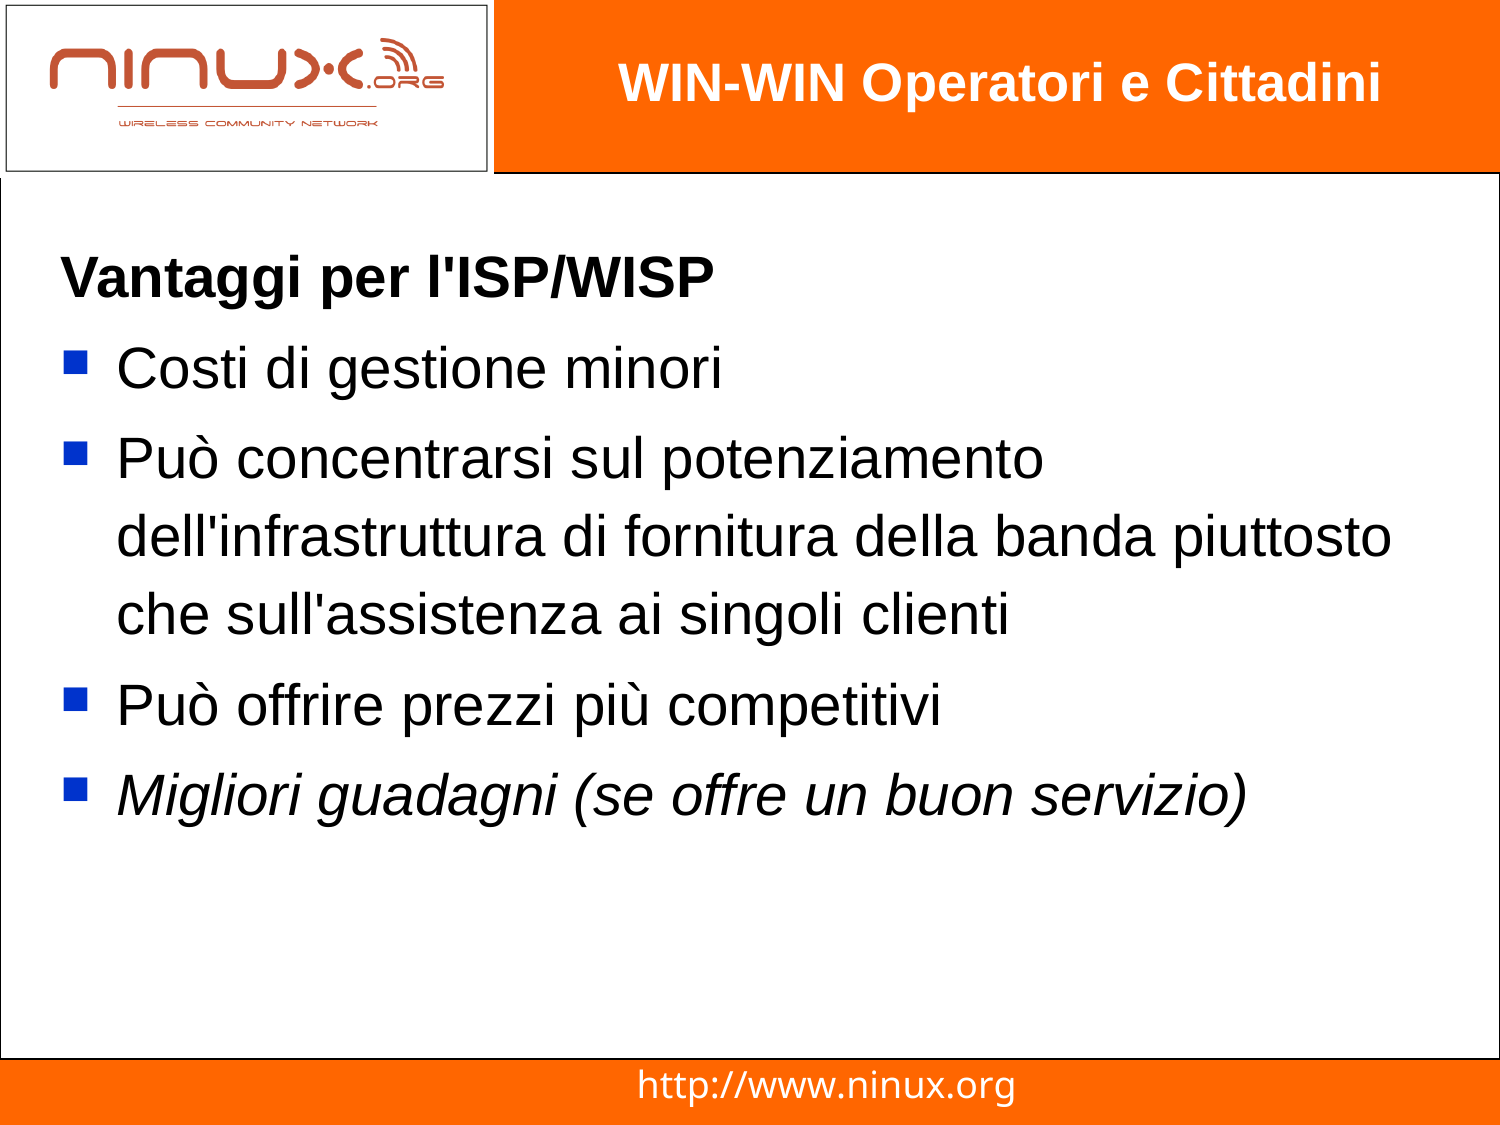

WIN-WIN Operatori e Cittadini
# Vantaggi per l'ISP/WISP
Costi di gestione minori
Può concentrarsi sul potenziamento dell'infrastruttura di fornitura della banda piuttosto che sull'assistenza ai singoli clienti
Può offrire prezzi più competitivi
Migliori guadagni (se offre un buon servizio)
http://www.ninux.org